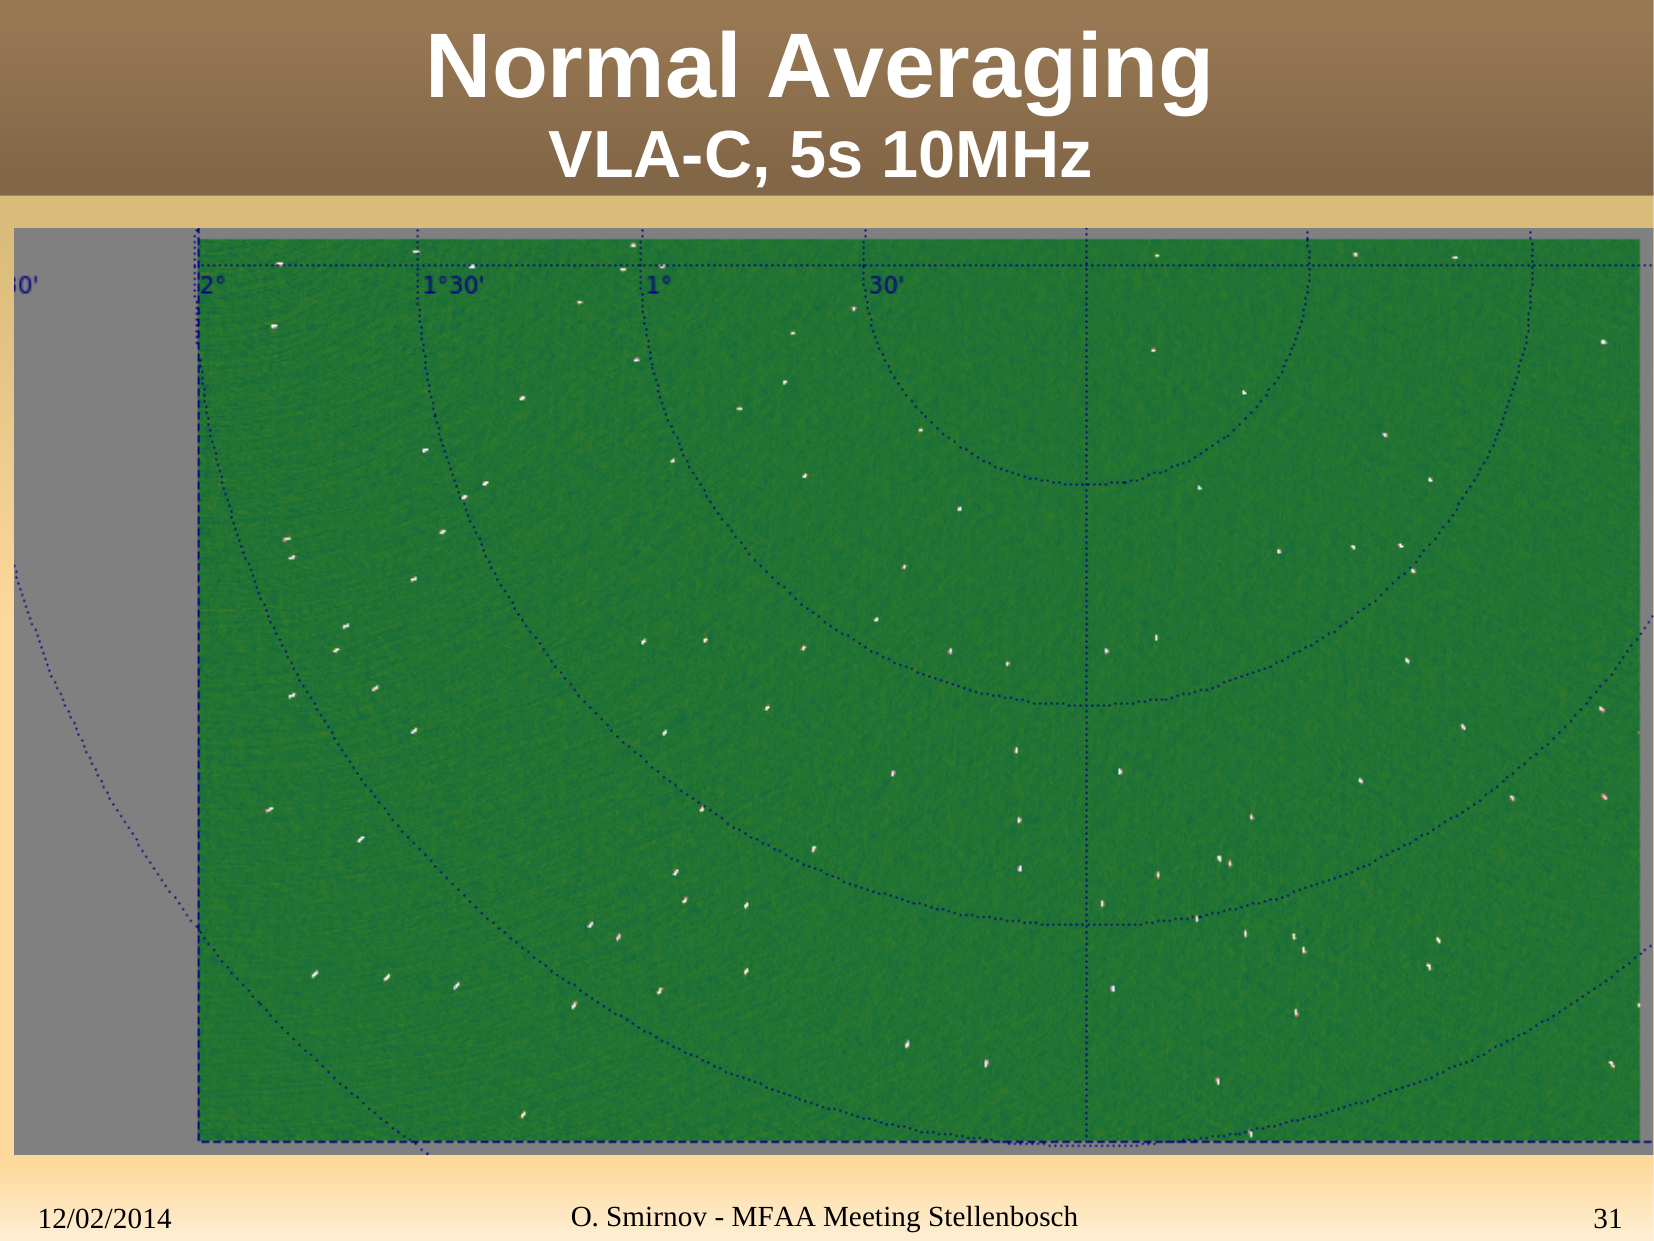

# Normal Averaging VLA-C, 5s 10MHz
O. Smirnov - MFAA Meeting Stellenbosch
12/02/2014
31